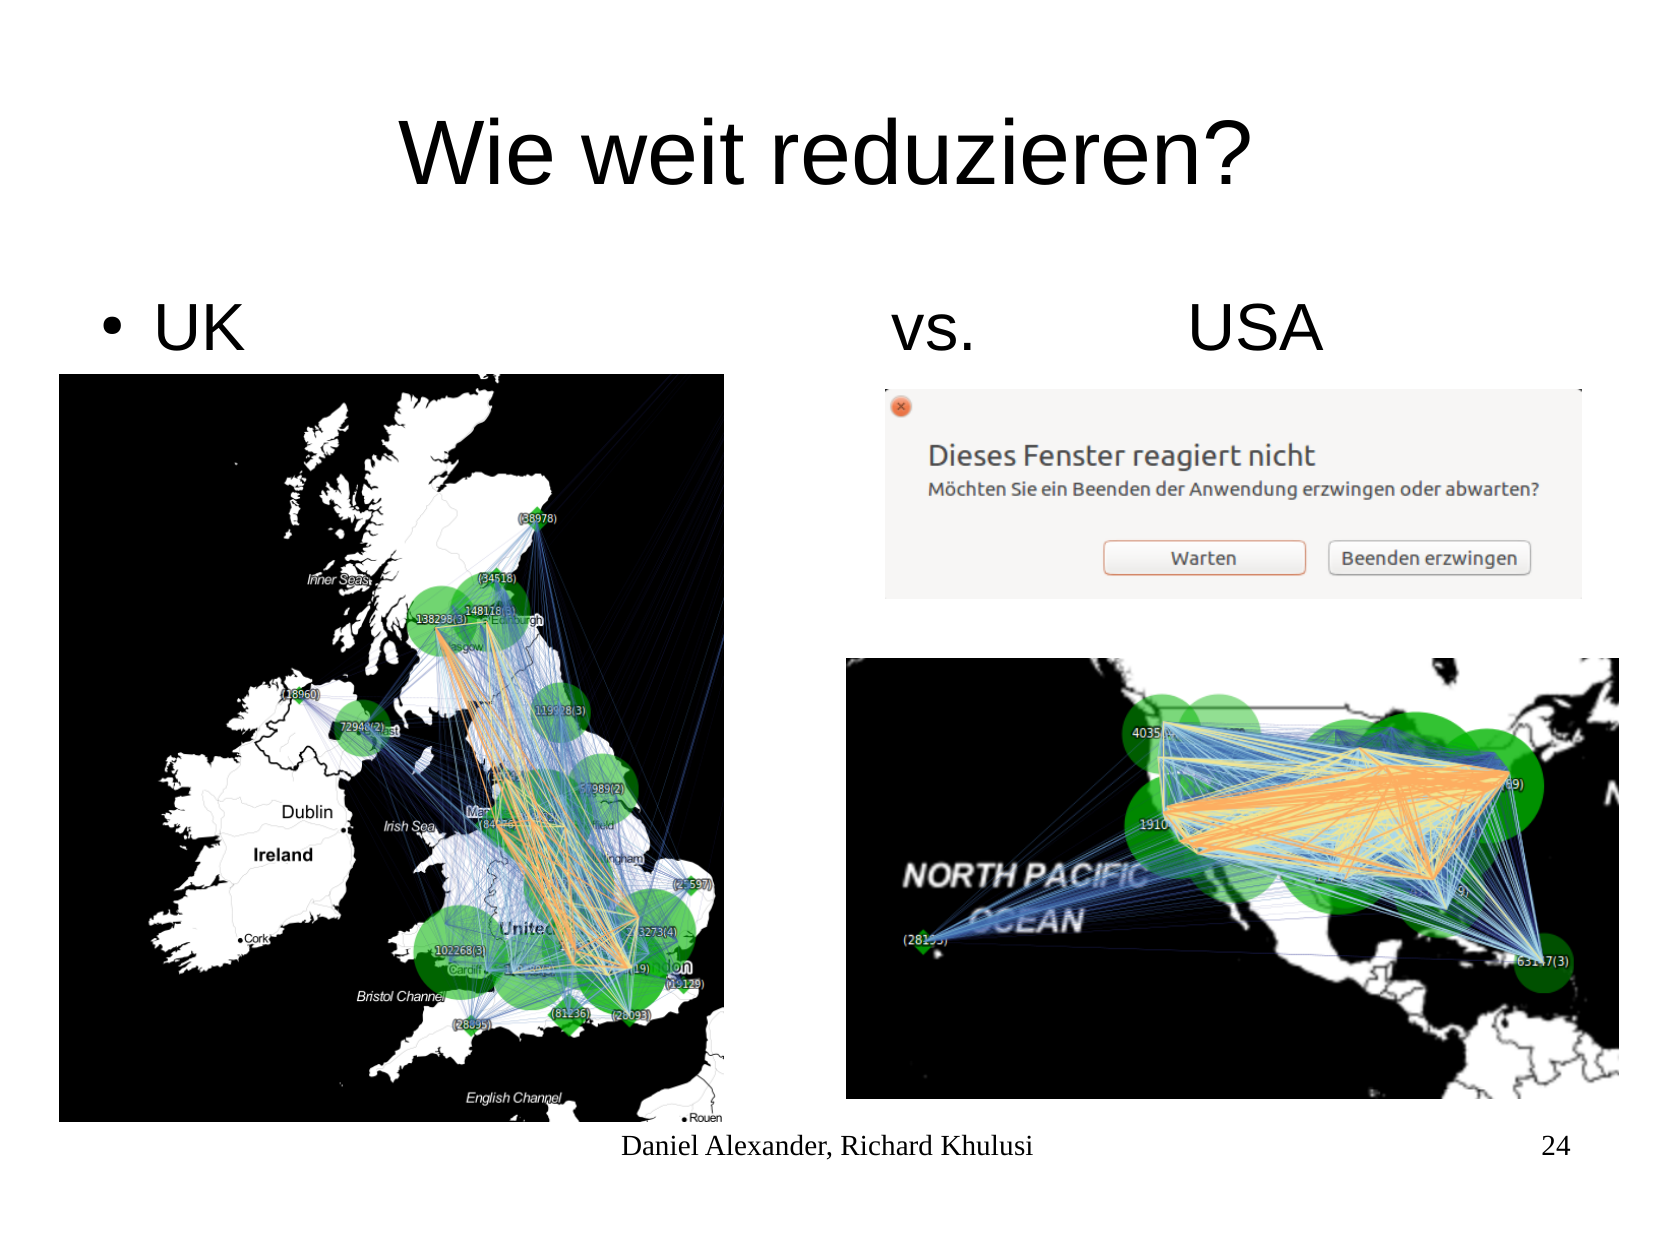

# Wie weit reduzieren?
UK 									vs. 			USA
Daniel Alexander, Richard Khulusi
24